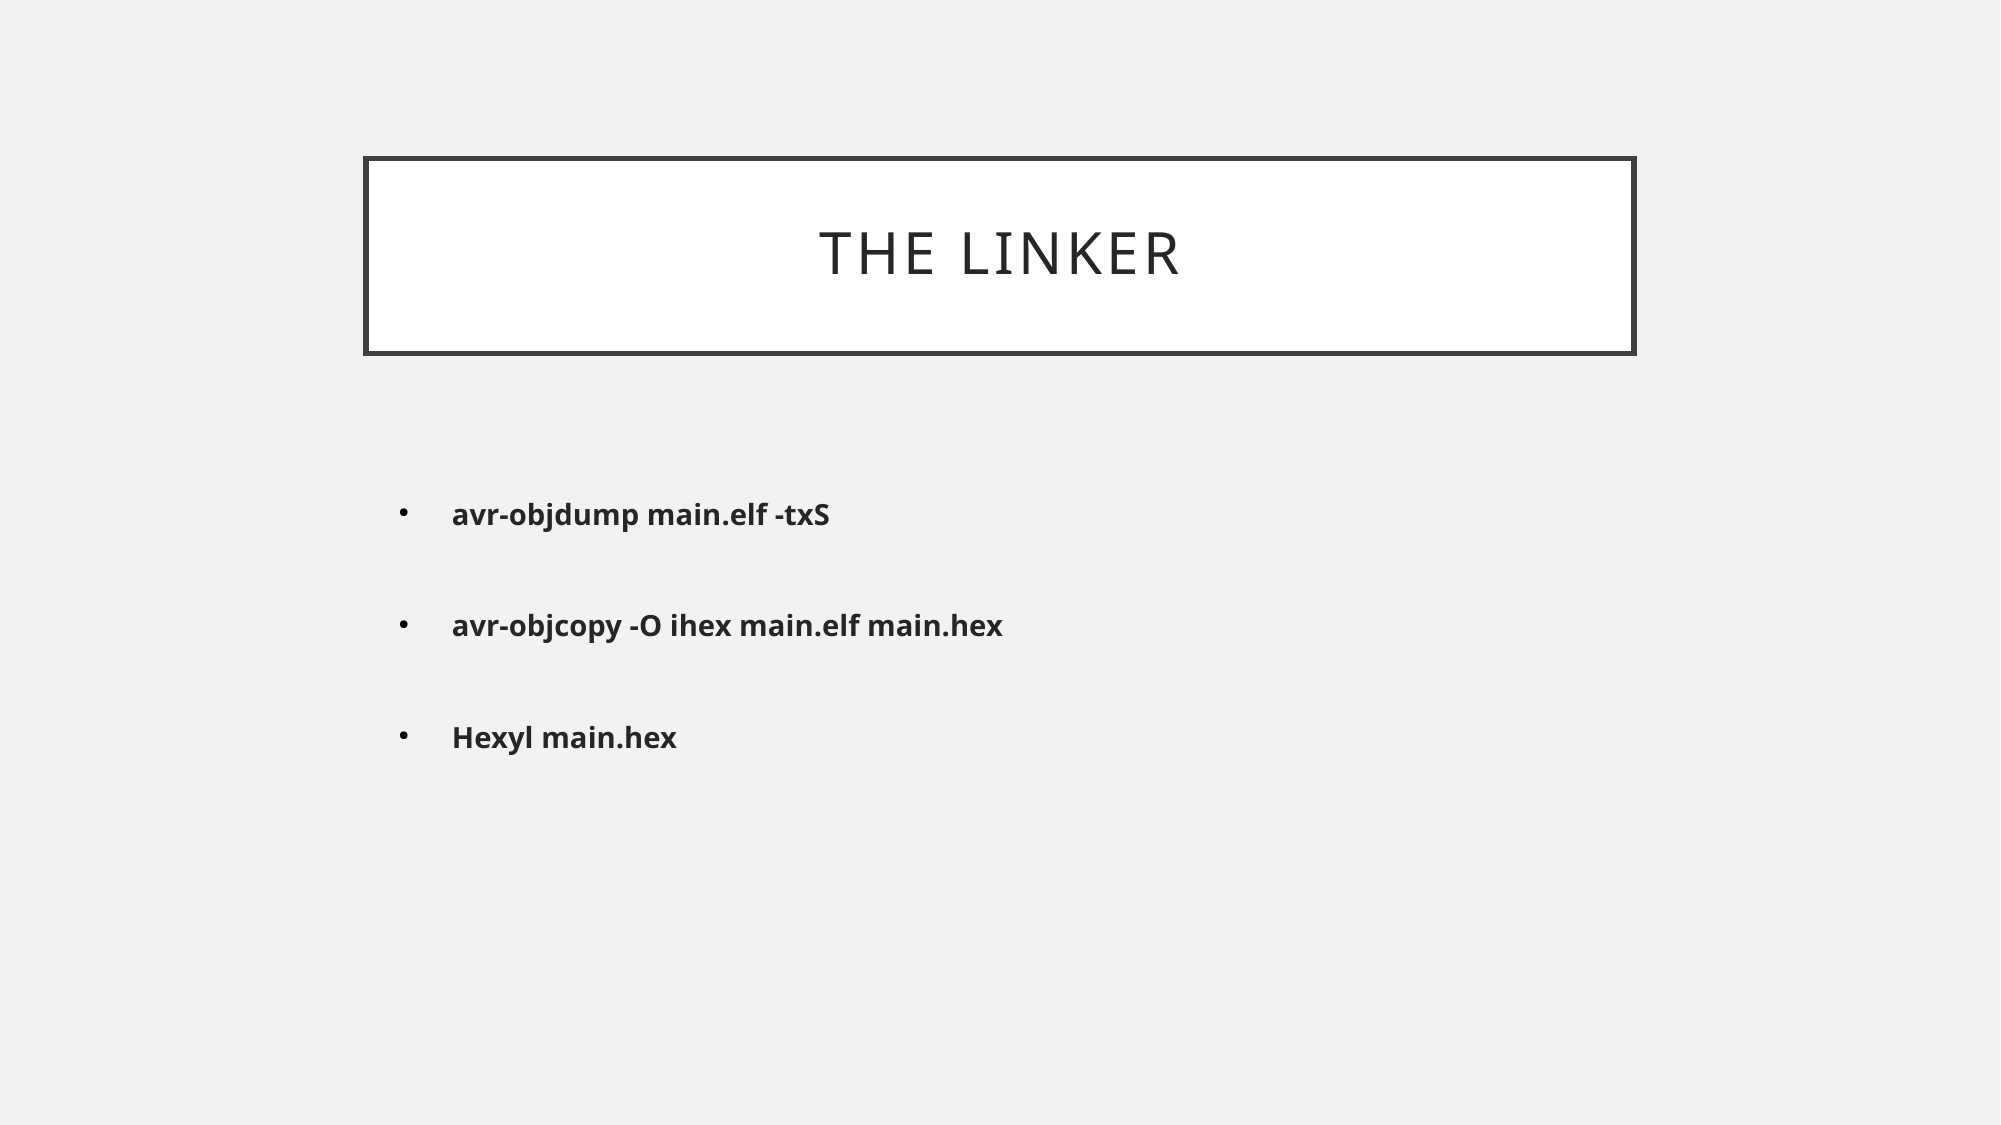

# The linker
avr-objdump main.elf -txS
avr-objcopy -O ihex main.elf main.hex
Hexyl main.hex